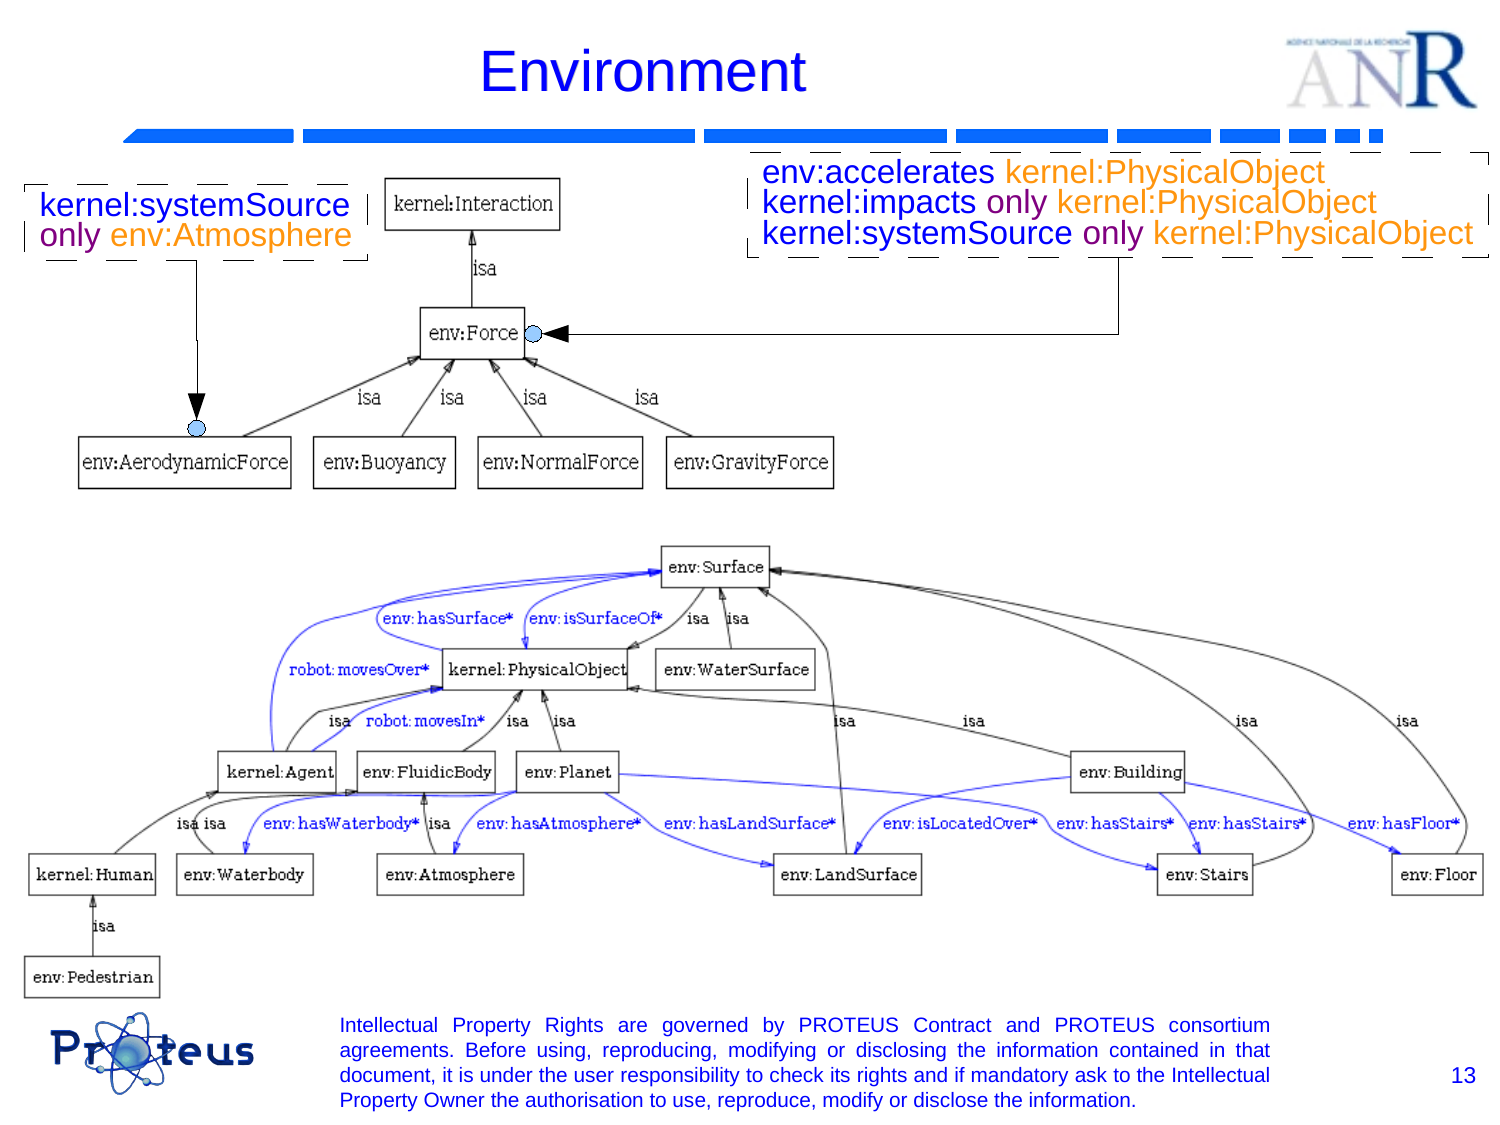

# Environment
env:accelerates kernel:PhysicalObject
kernel:impacts only kernel:PhysicalObject
kernel:systemSource only kernel:PhysicalObject
kernel:systemSource
only env:Atmosphere
13